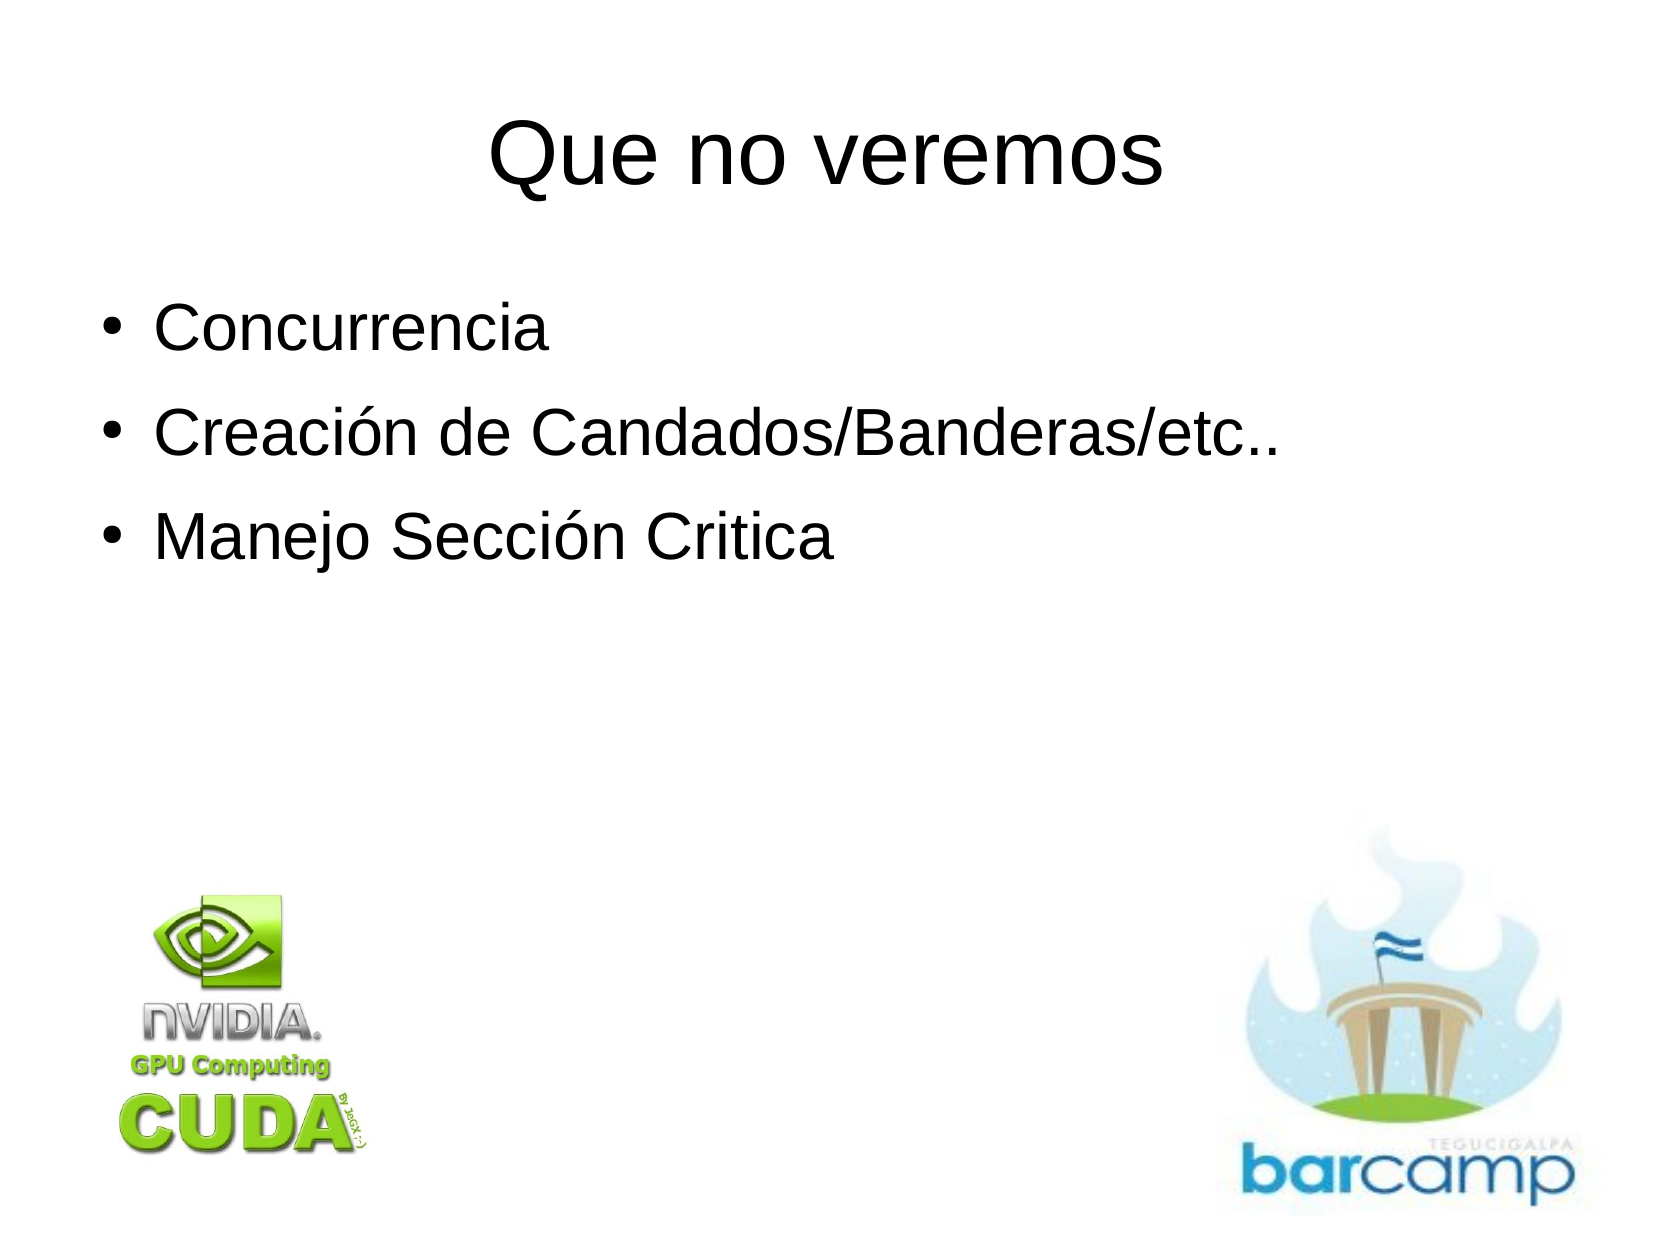

# Que no veremos
Concurrencia
Creación de Candados/Banderas/etc..
Manejo Sección Critica